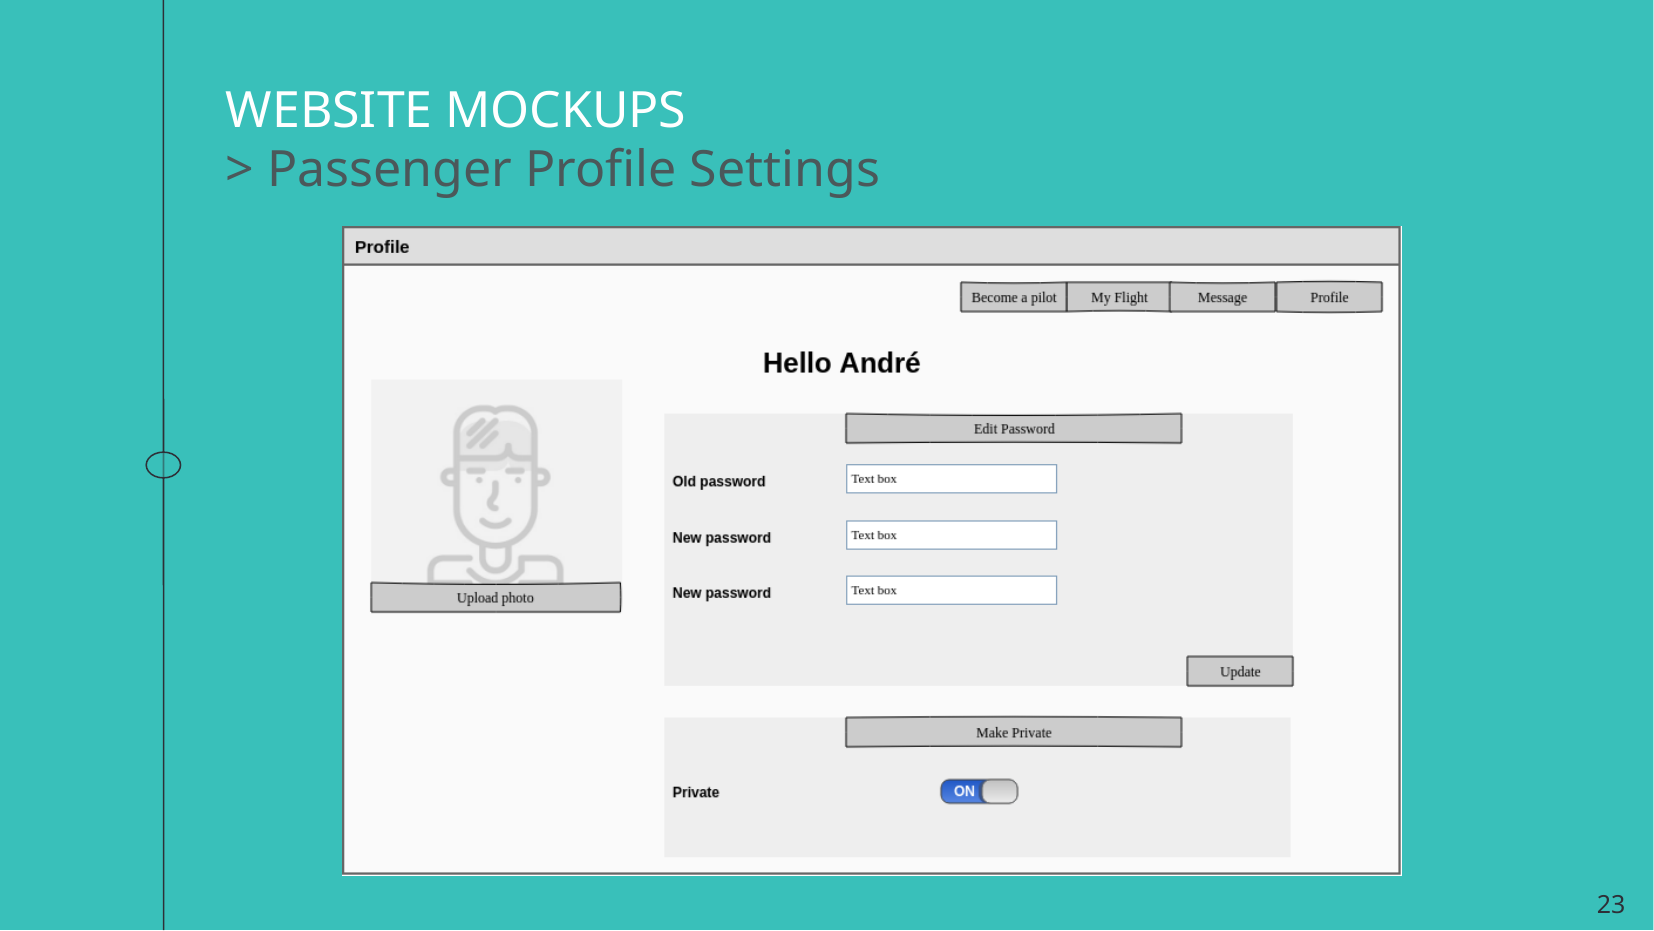

WEBSITE MOCKUPS
# > Passenger Profile Settings